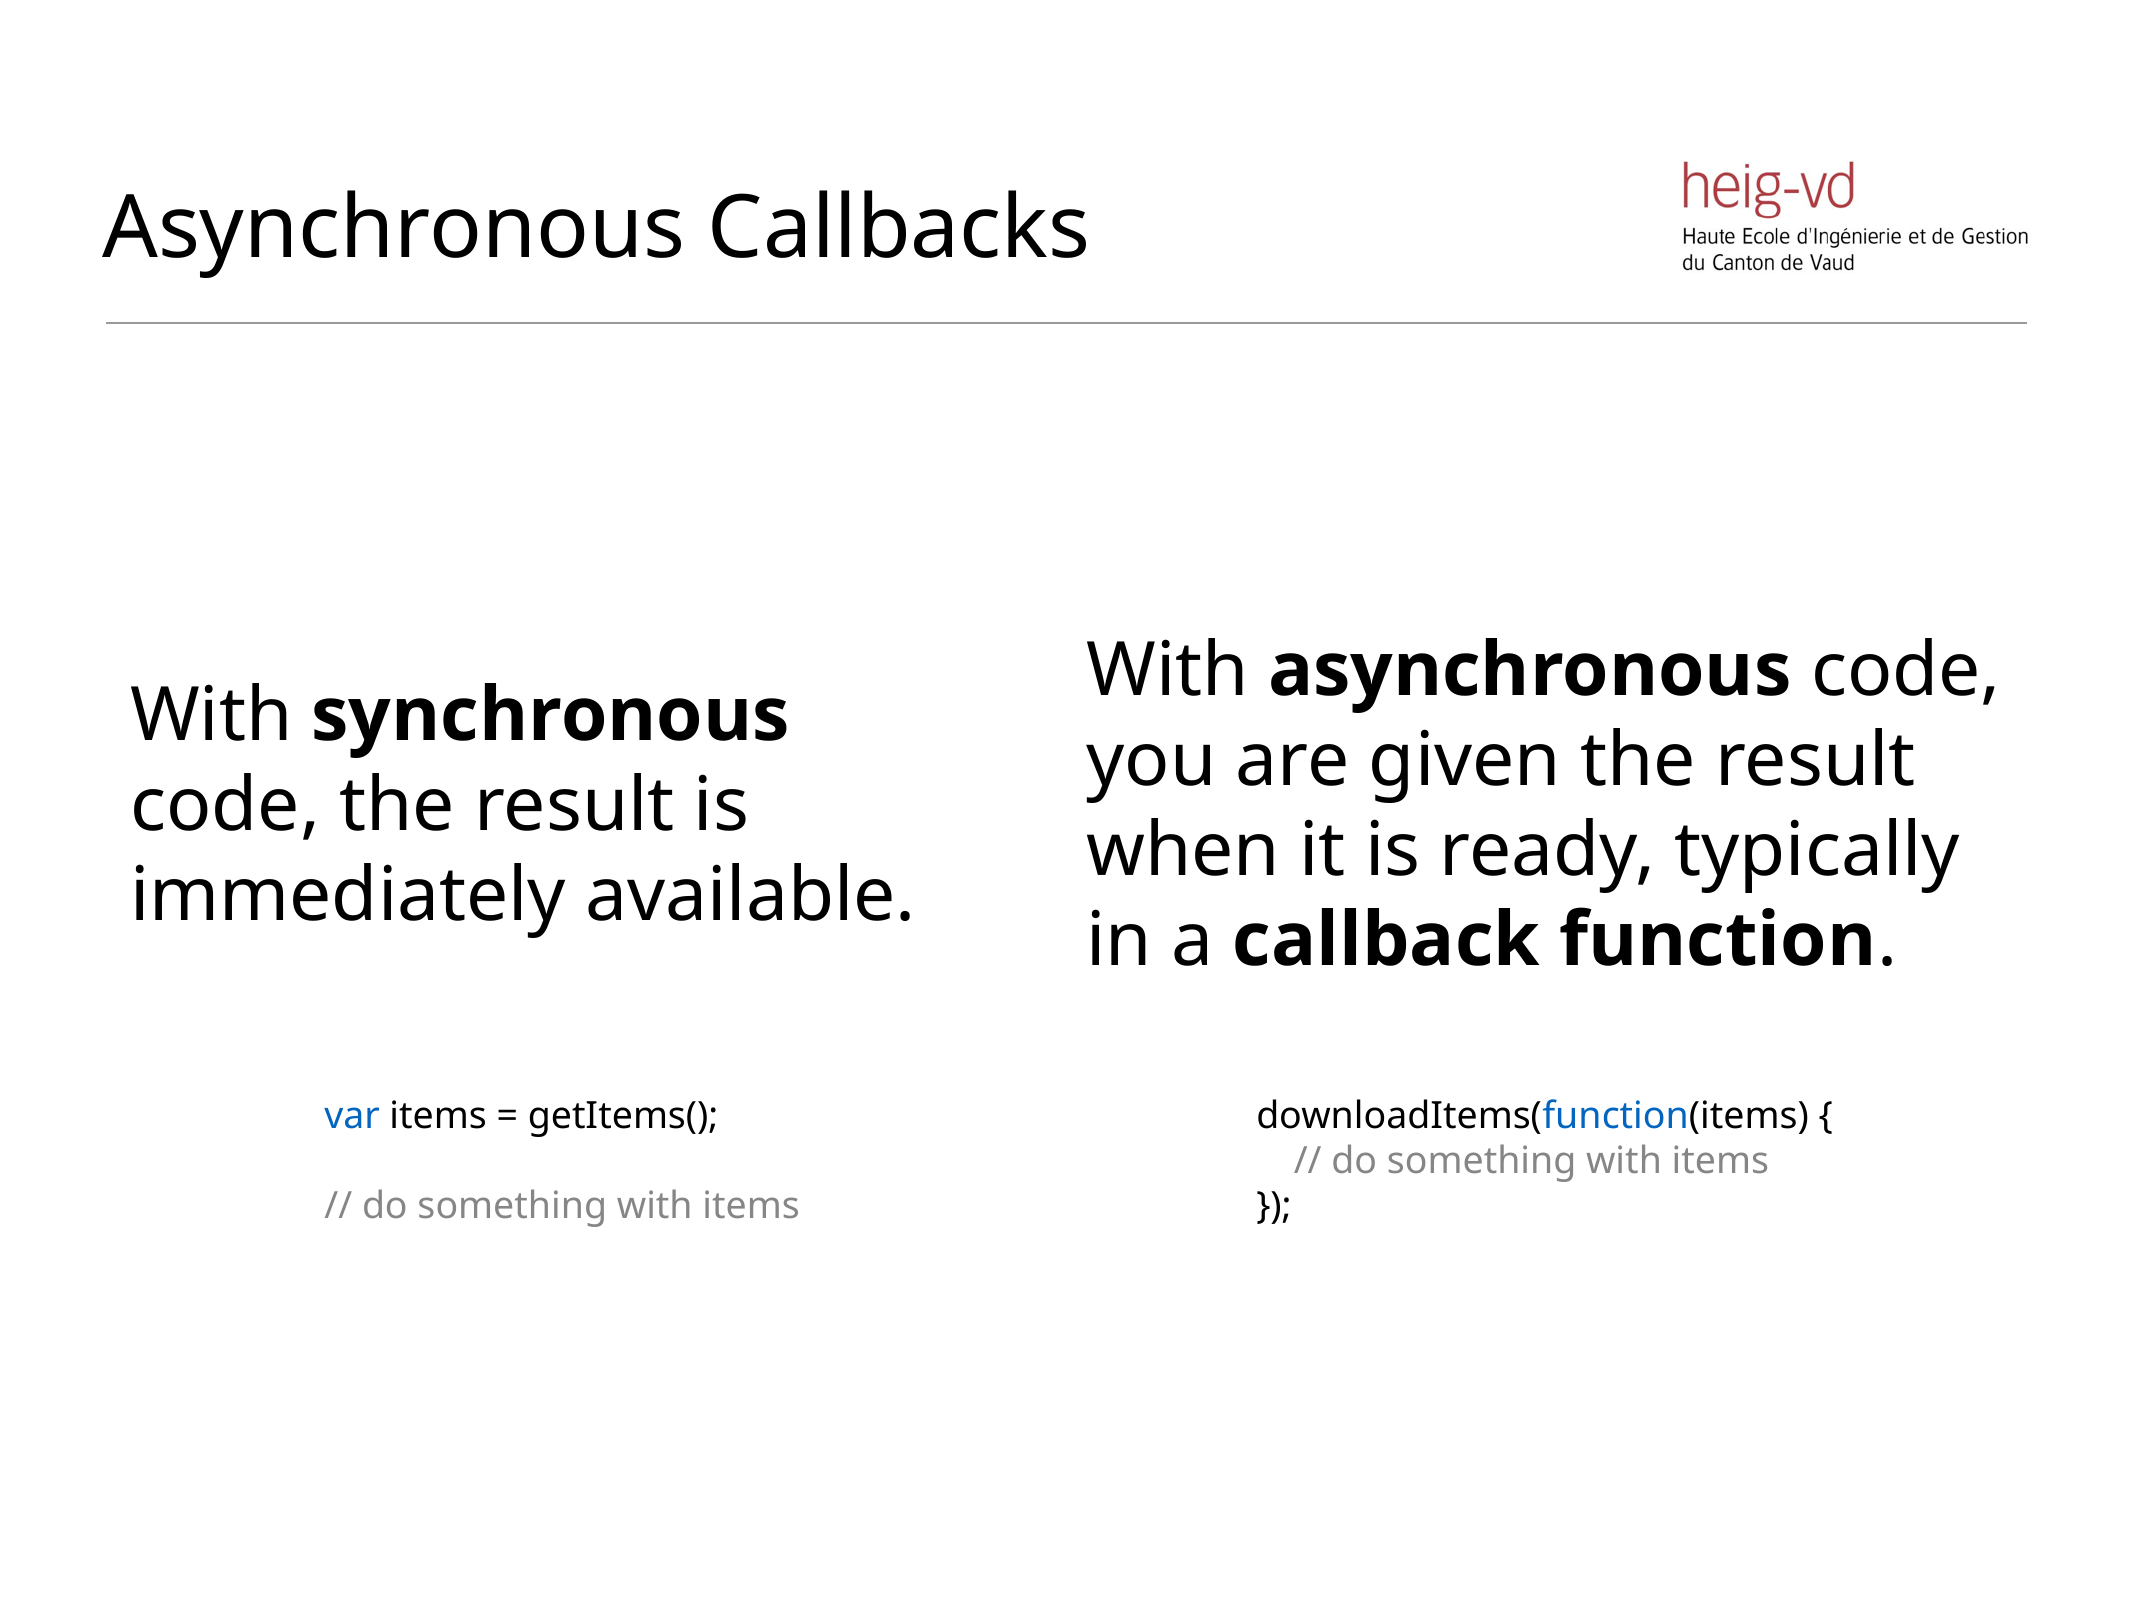

# Asynchronous Callbacks
With asynchronous code, you are given the result when it is ready, typically in a callback function.
With synchronous code, the result is immediately available.
var items = getItems();
// do something with items
downloadItems(function(items) {
// do something with items
});